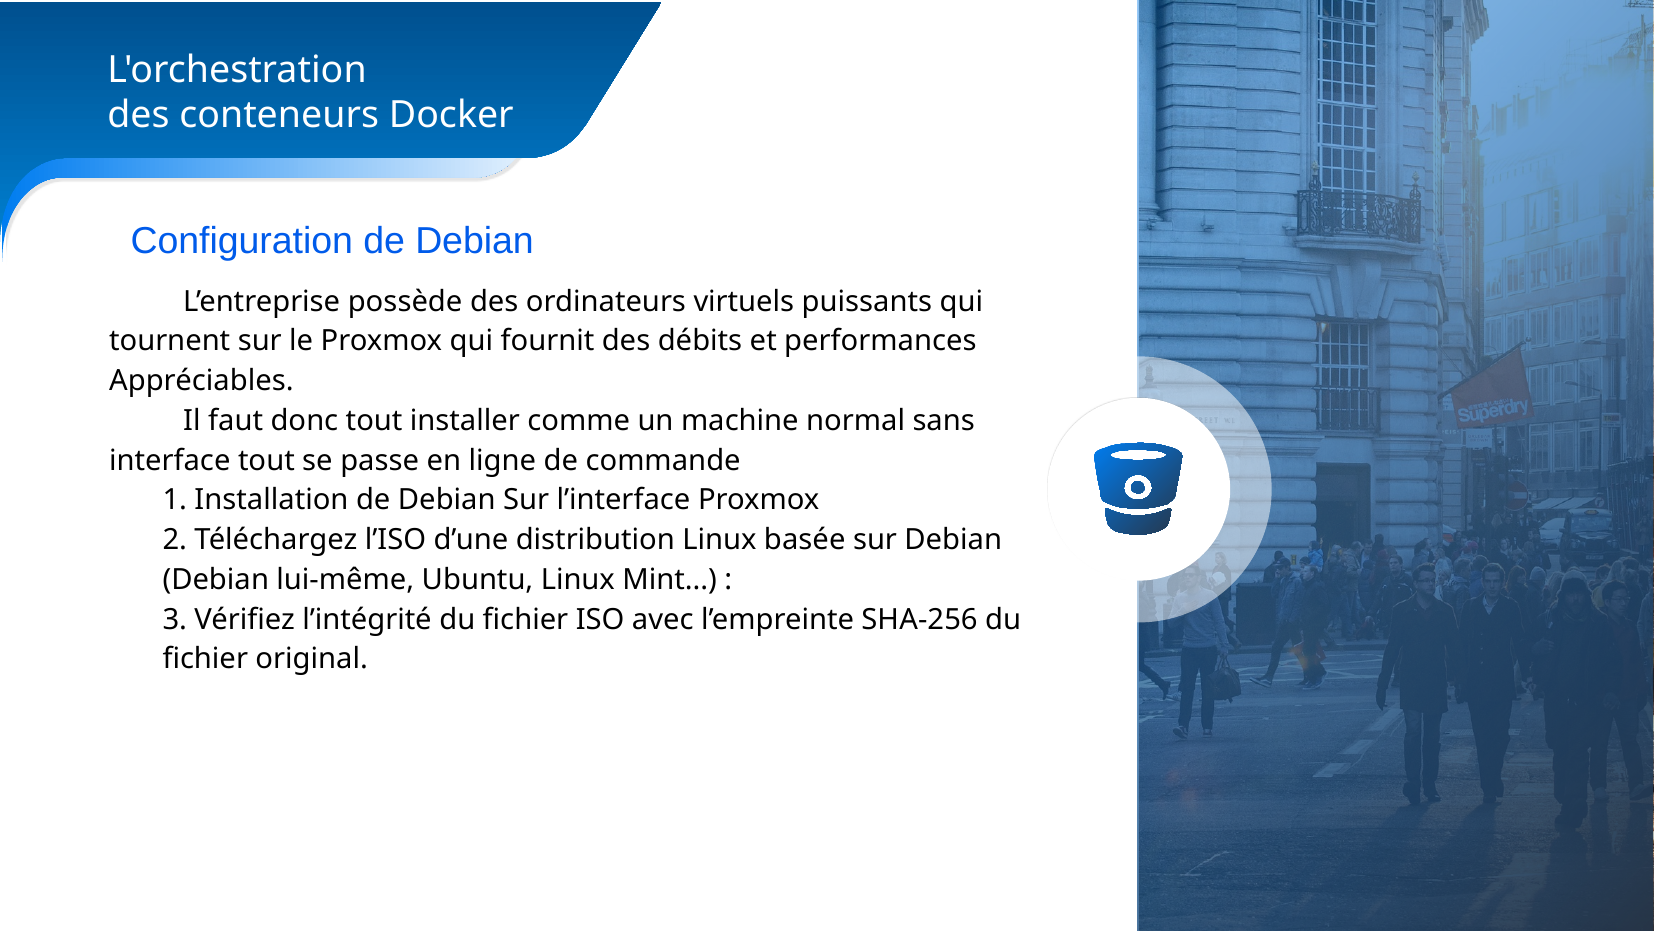

L'orchestration
des conteneurs Docker
Configuration de Debian
	L’entreprise possède des ordinateurs virtuels puissants qui
tournent sur le Proxmox qui fournit des débits et performances
Appréciables.
	Il faut donc tout installer comme un machine normal sans
interface tout se passe en ligne de commande
1. Installation de Debian Sur l’interface Proxmox
2. Téléchargez l’ISO d’une distribution Linux basée sur Debian
(Debian lui-même, Ubuntu, Linux Mint...) :
3. Vérifiez l’intégrité du fichier ISO avec l’empreinte SHA-256 du
fichier original.